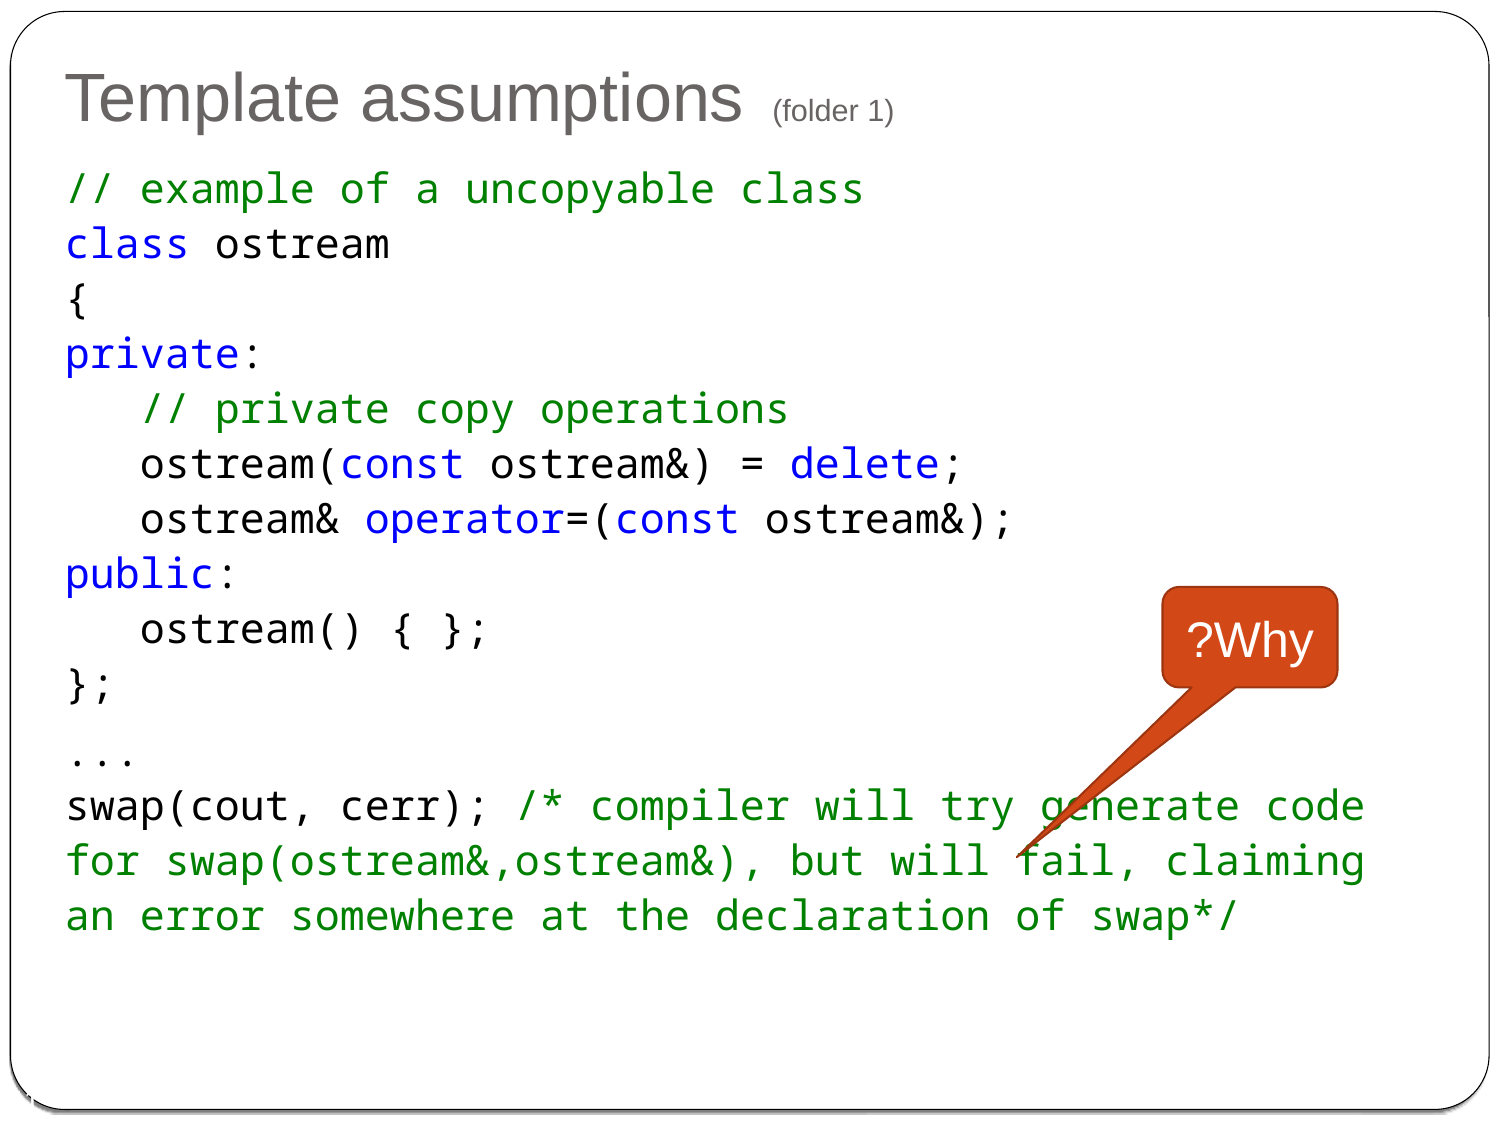

# Template assumptions (folder 1)
// example of a uncopyable class
class ostream
{
private:
   // private copy operations
 ostream(const ostream&) = delete;
   ostream& operator=(const ostream&);
public:
 ostream() { };
};
...
swap(cout, cerr); /* compiler will try generate code for swap(ostream&,ostream&), but will fail, claiming an error somewhere at the declaration of swap*/
Why?